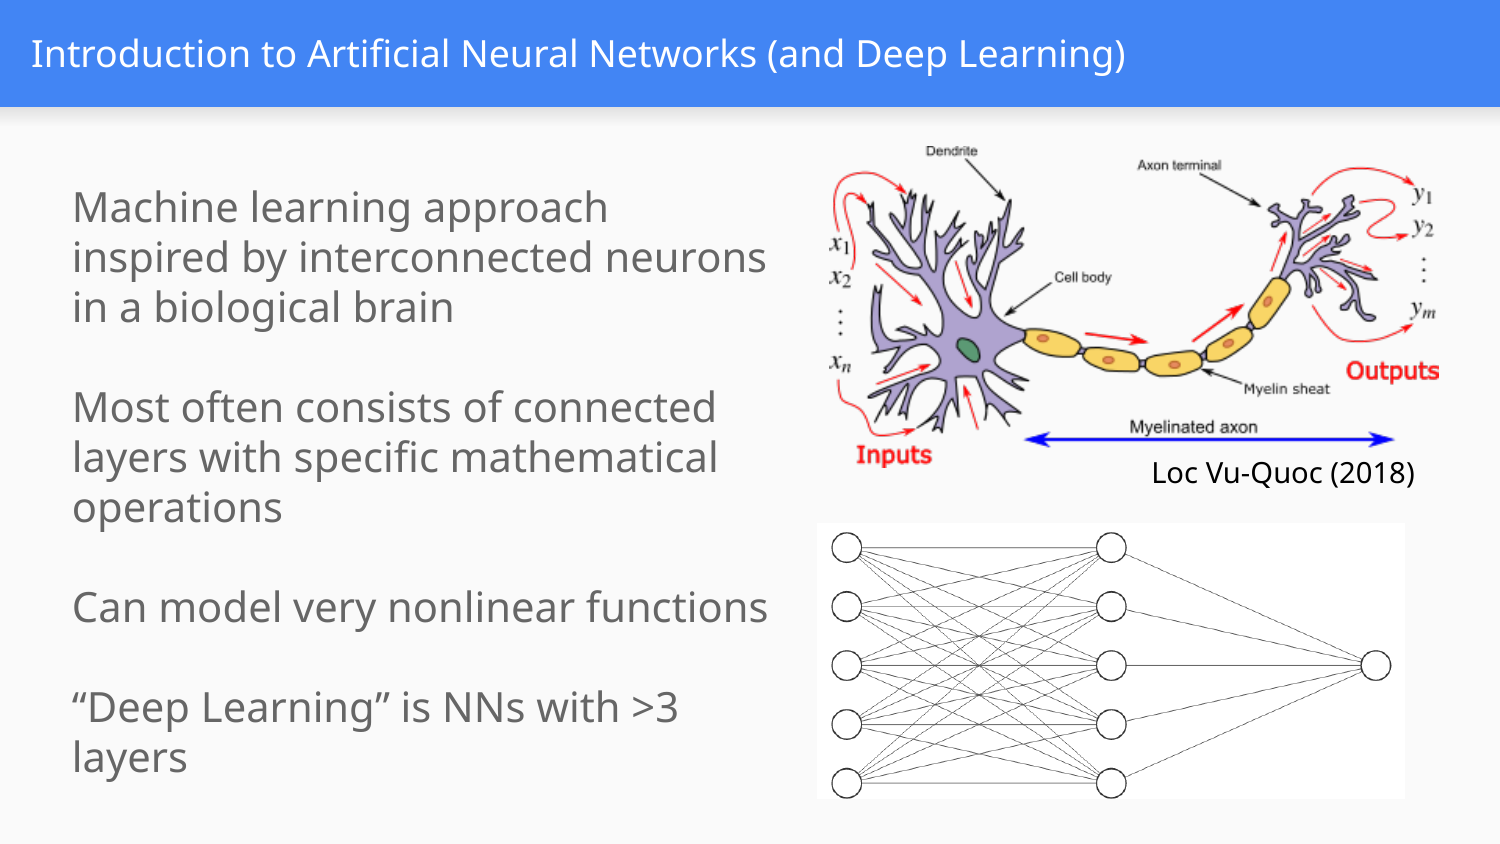

# Introduction to Artificial Neural Networks (and Deep Learning)
Machine learning approach inspired by interconnected neurons in a biological brain
Most often consists of connected layers with specific mathematical operations
Can model very nonlinear functions
“Deep Learning” is NNs with >3 layers
Loc Vu-Quoc (2018)